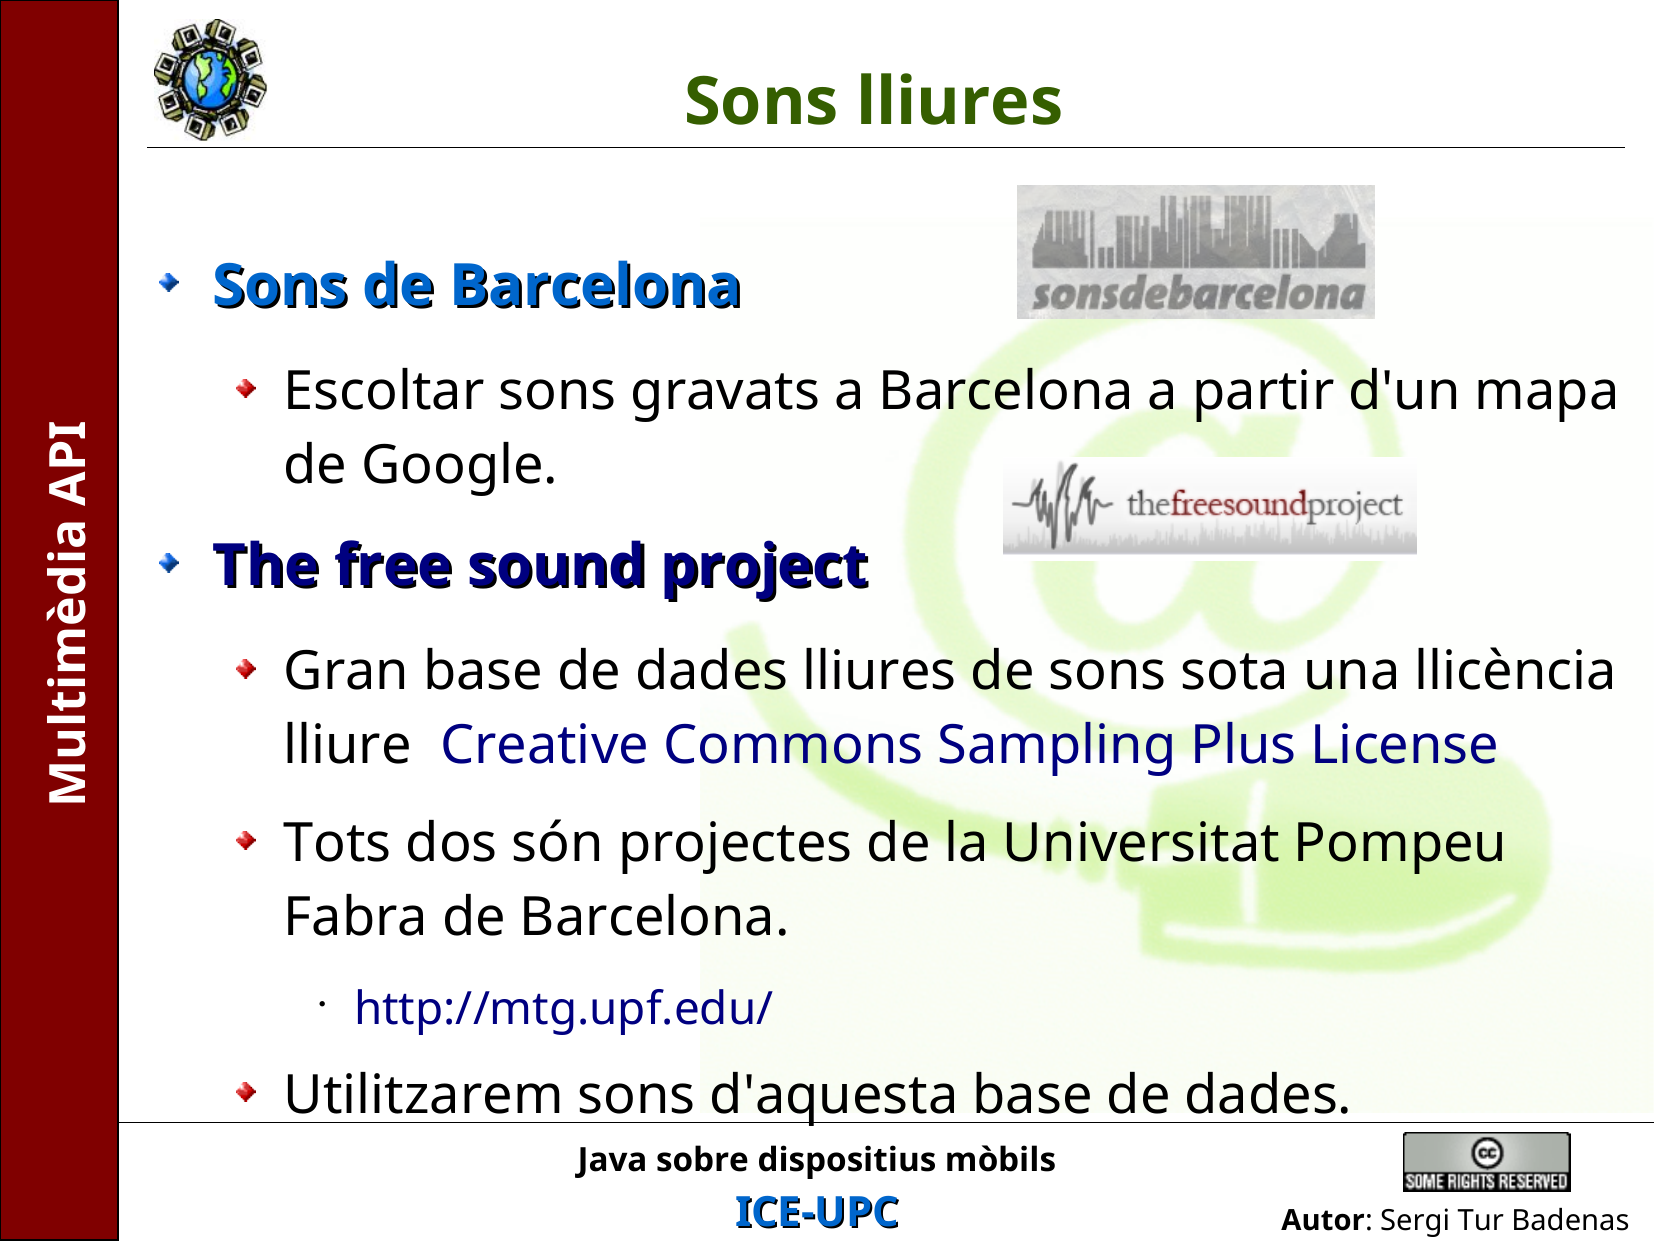

# Sons lliures
Sons de Barcelona
Escoltar sons gravats a Barcelona a partir d'un mapa de Google.
The free sound project
Gran base de dades lliures de sons sota una llicència lliure Creative Commons Sampling Plus License
Tots dos són projectes de la Universitat Pompeu Fabra de Barcelona.
http://mtg.upf.edu/
Utilitzarem sons d'aquesta base de dades.